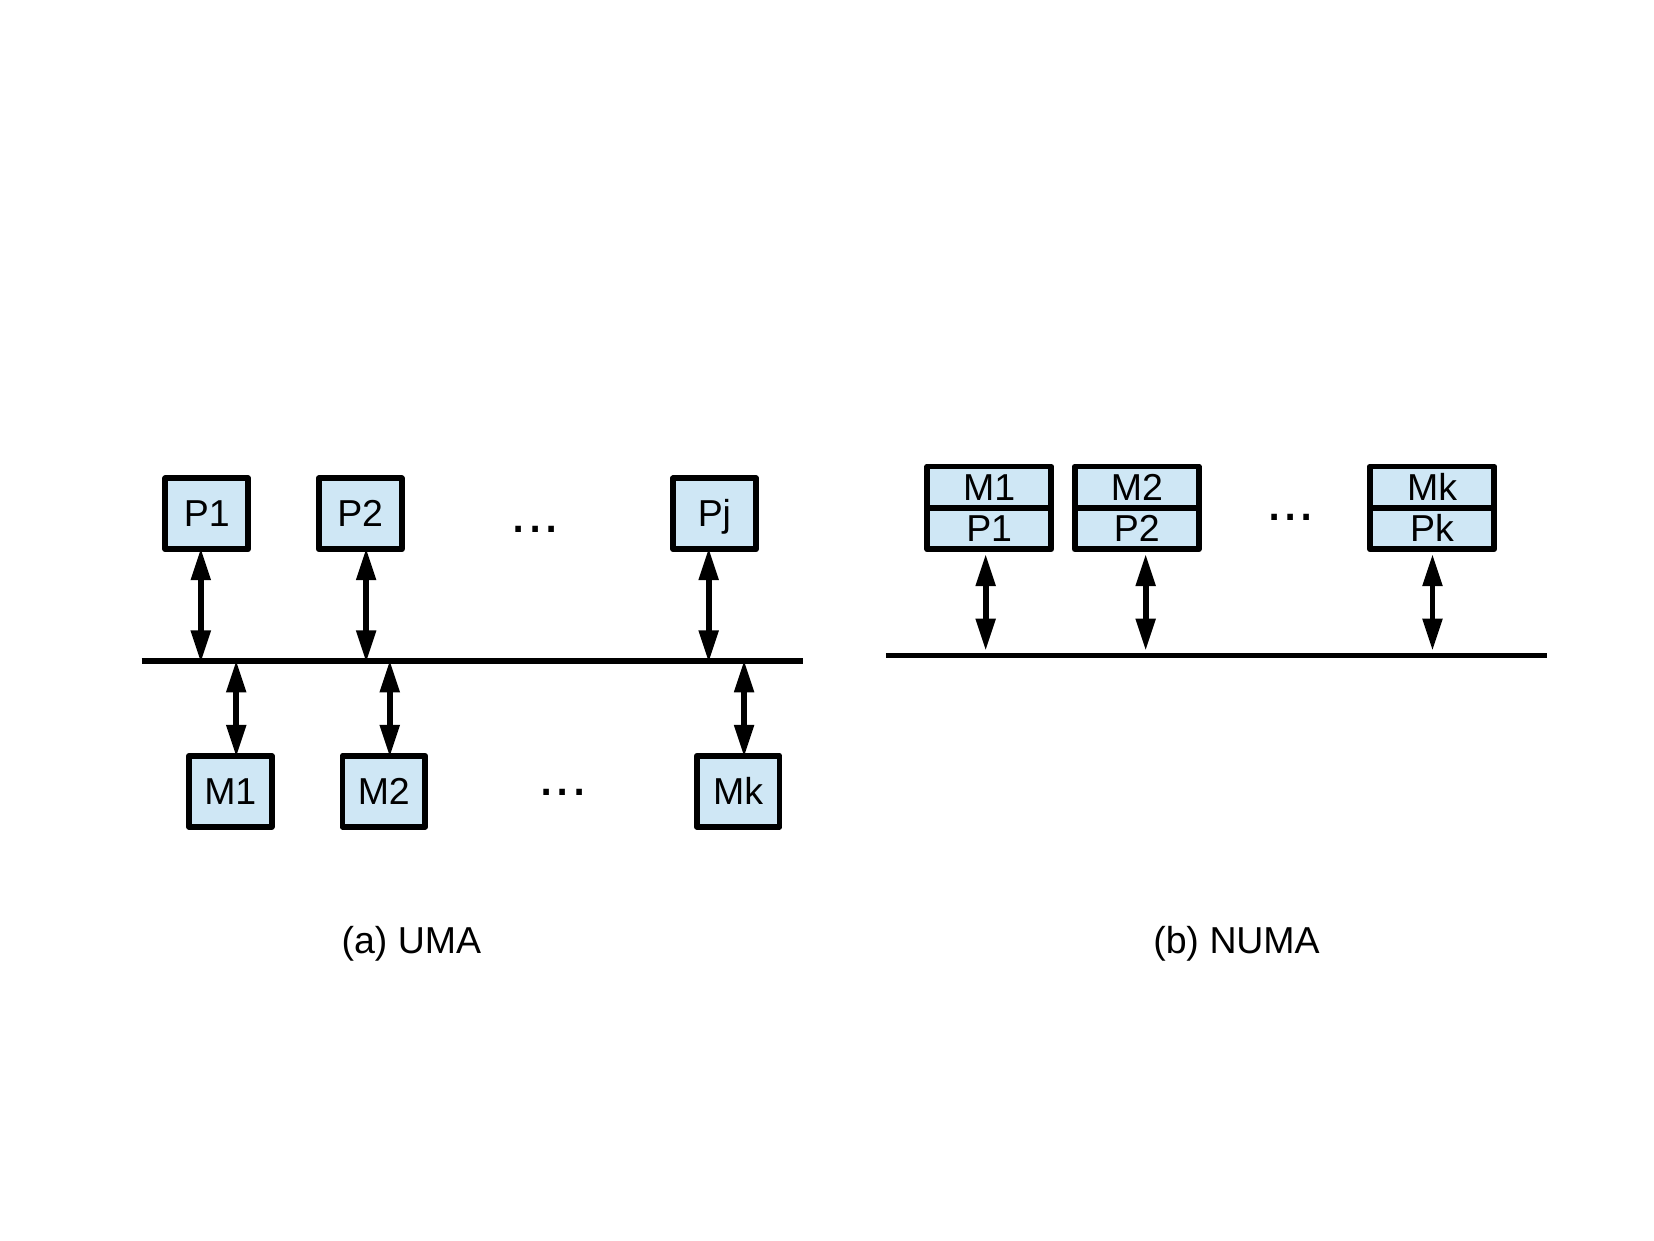

#
...
M1
M2
Mk
...
P1
P2
Pj
P1
P2
Pk
...
M1
M2
Mk
(a) UMA
(b) NUMA